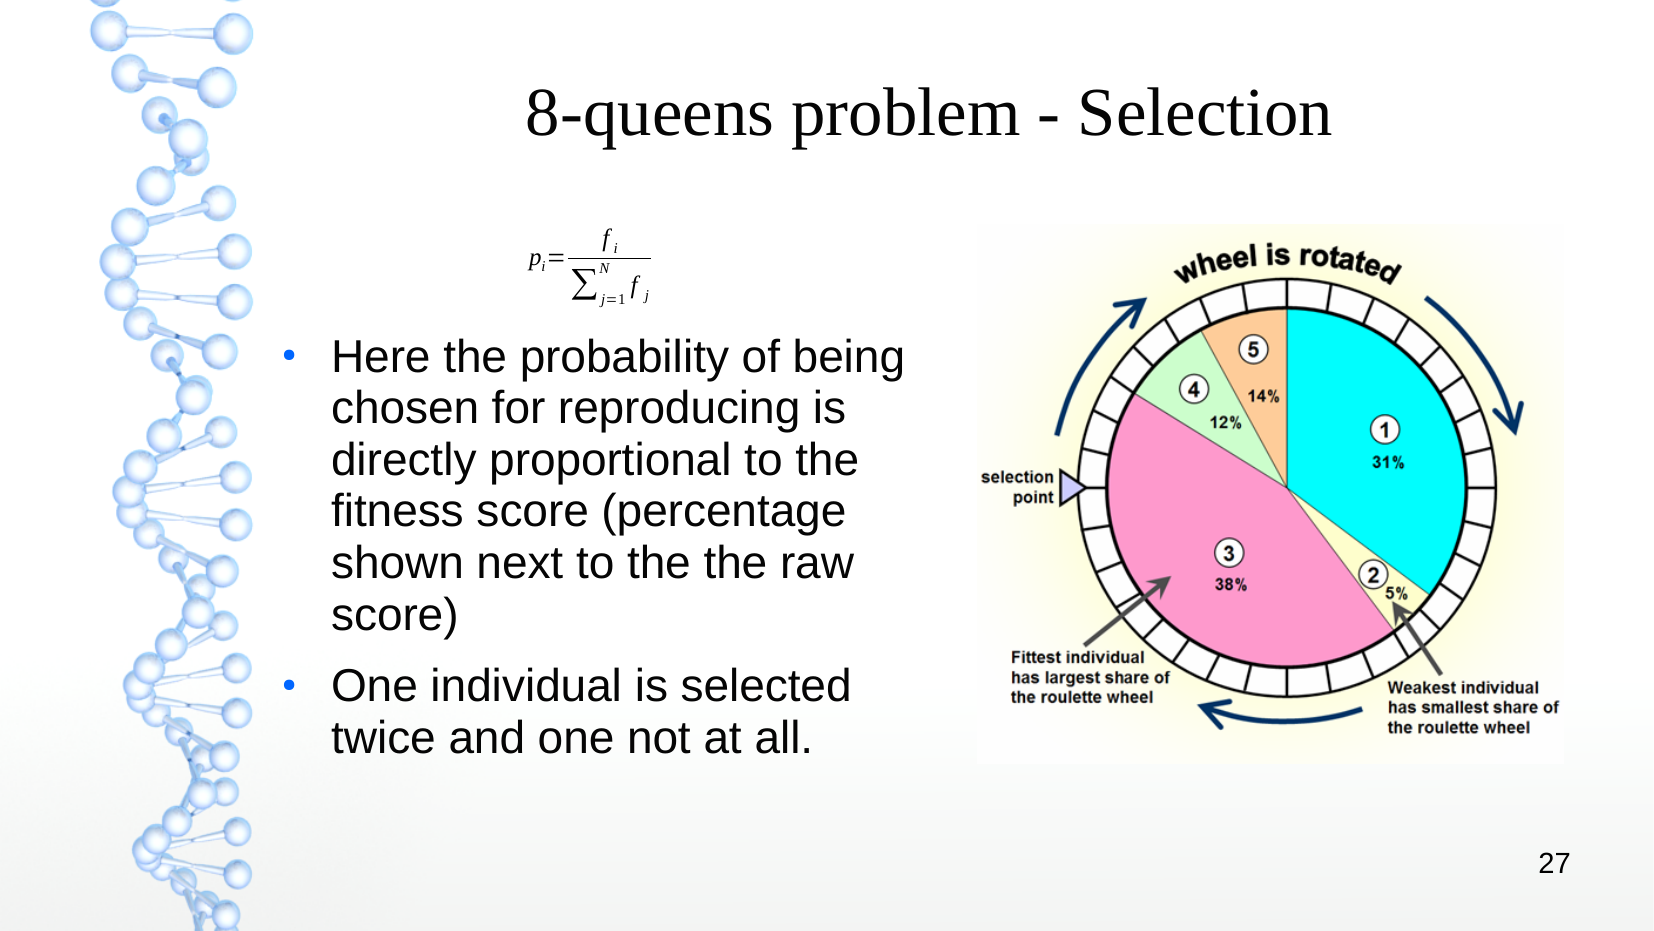

# 8-queens problem - Selection
Here the probability of being chosen for reproducing is directly proportional to the fitness score (percentage shown next to the the raw score)
One individual is selected twice and one not at all.
27